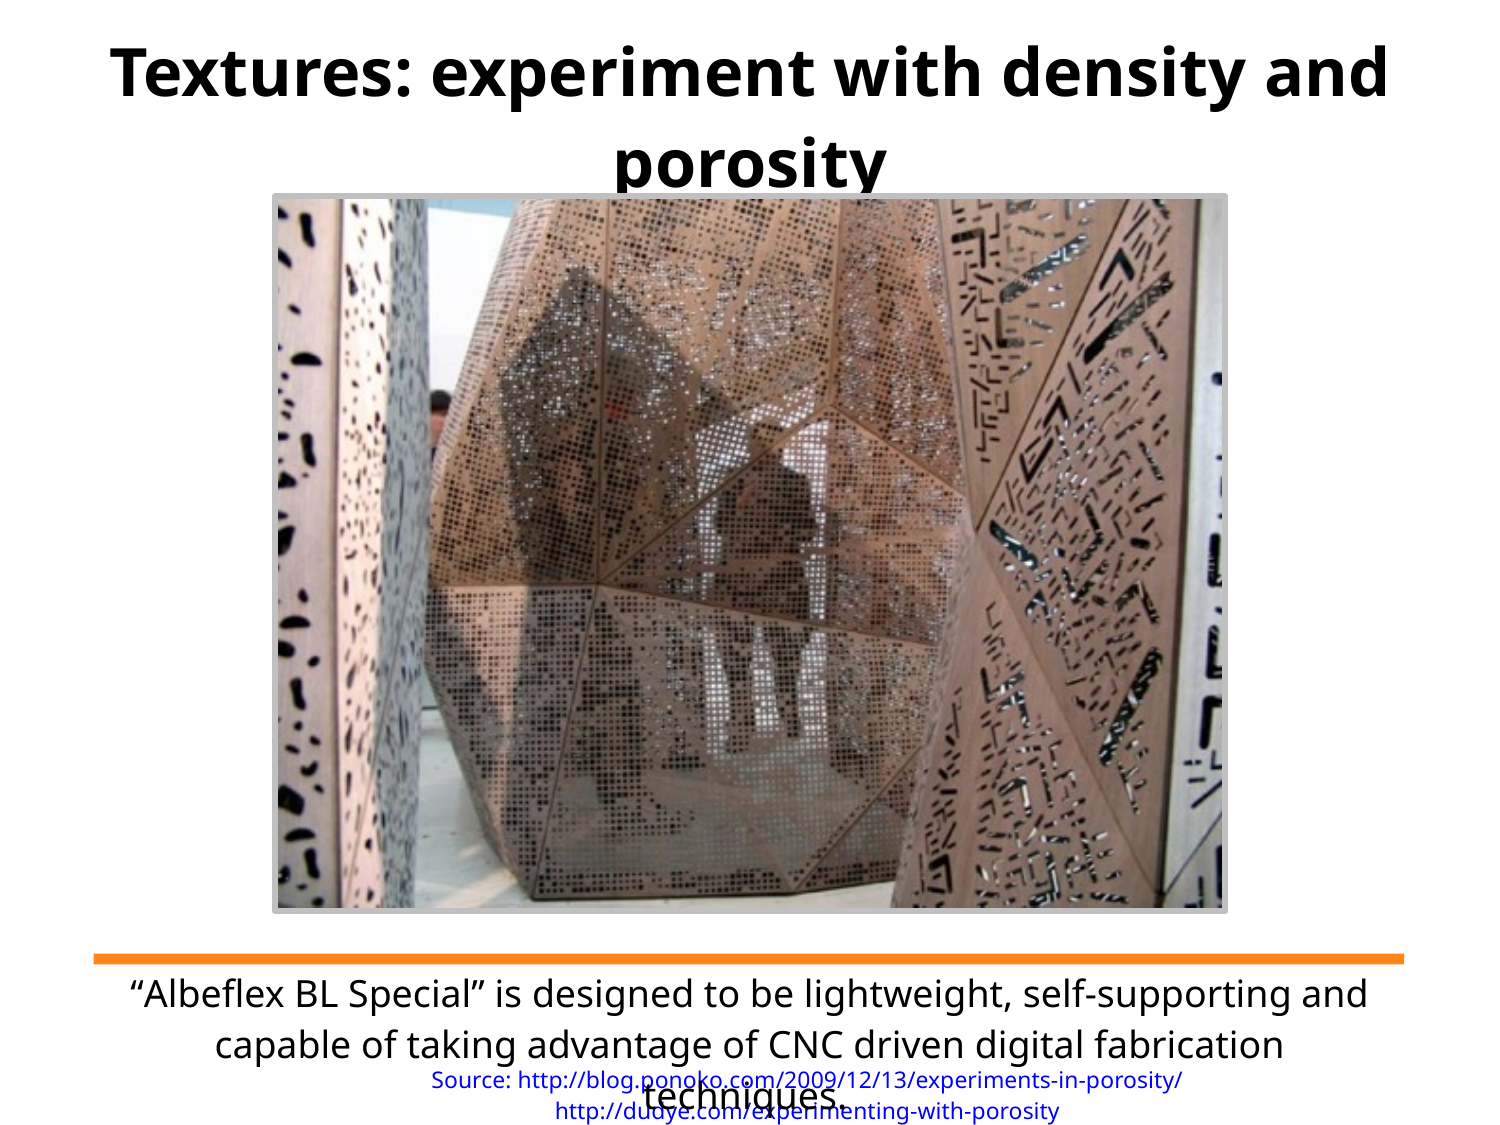

# Textures: experiment with density and porosity
“Albeflex BL Special” is designed to be lightweight, self-supporting and capable of taking advantage of CNC driven digital fabrication techniques.
Source: http://blog.ponoko.com/2009/12/13/experiments-in-porosity/
http://dudye.com/experimenting-with-porosity